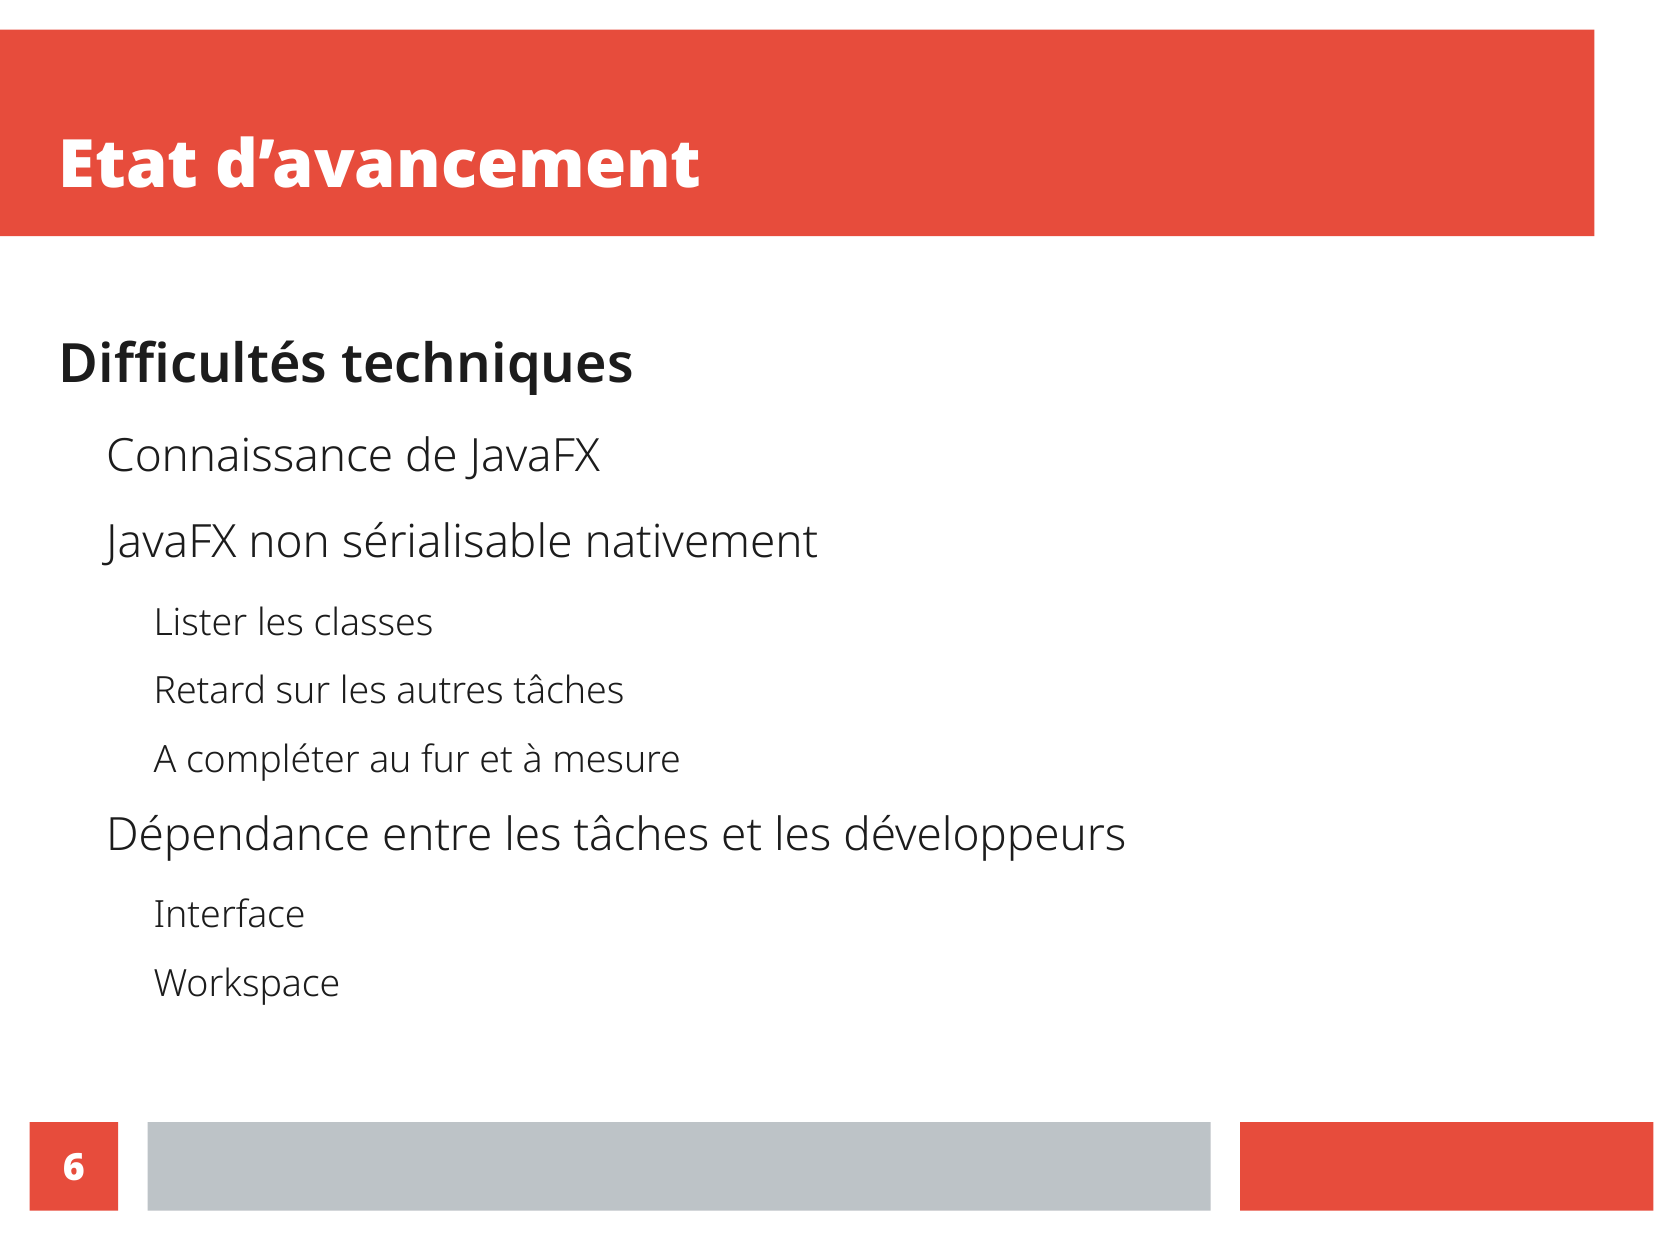

# Etat d’avancement
Difficultés techniques
Connaissance de JavaFX
JavaFX non sérialisable nativement
Lister les classes
Retard sur les autres tâches
A compléter au fur et à mesure
Dépendance entre les tâches et les développeurs
Interface
Workspace
6